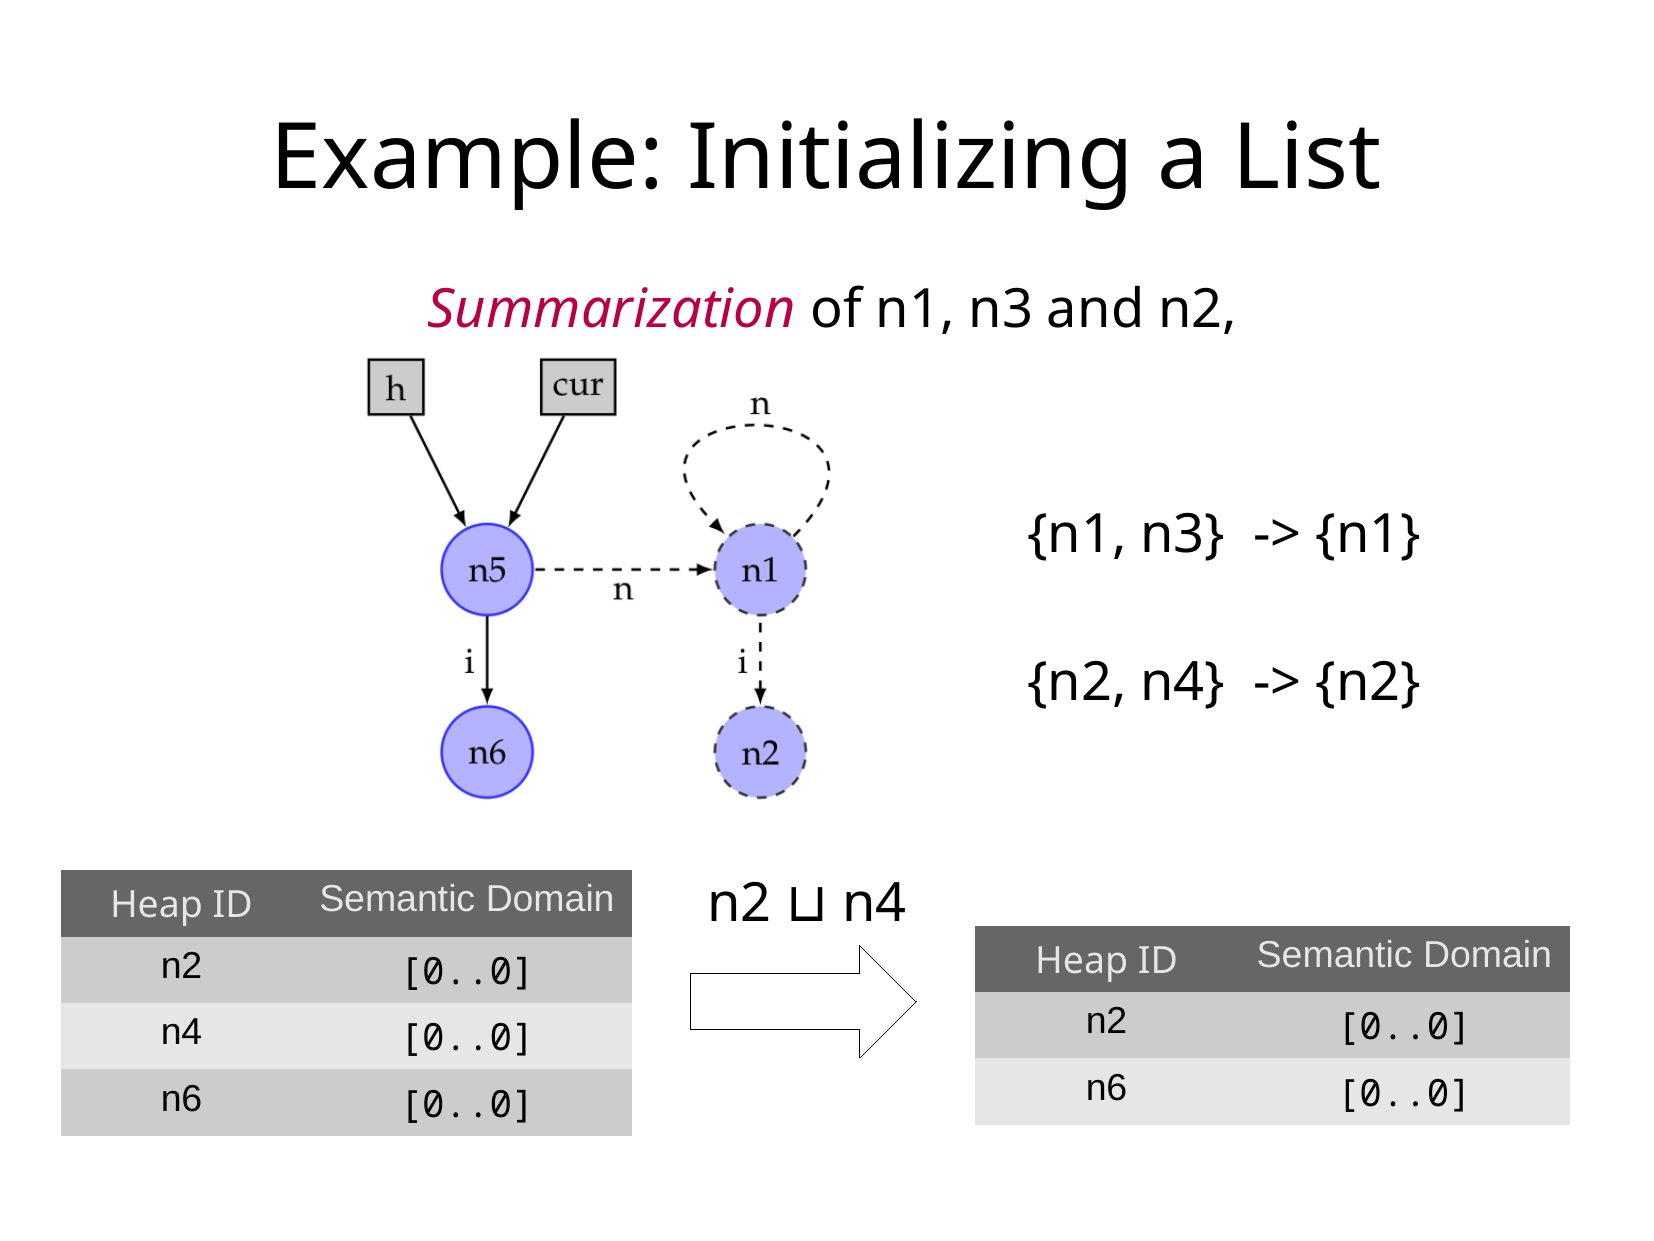

# Example: Initializing a List
Summarization of n1, n3 and n2, n4
{n1, n3} -> {n1}
{n2, n4} -> {n2}
n2 ⊔ n4
| Heap ID | Semantic Domain |
| --- | --- |
| n2 | [0..0] |
| n4 | [0..0] |
| n6 | [0..0] |
| Heap ID | Semantic Domain |
| --- | --- |
| n2 | [0..0] |
| n6 | [0..0] |